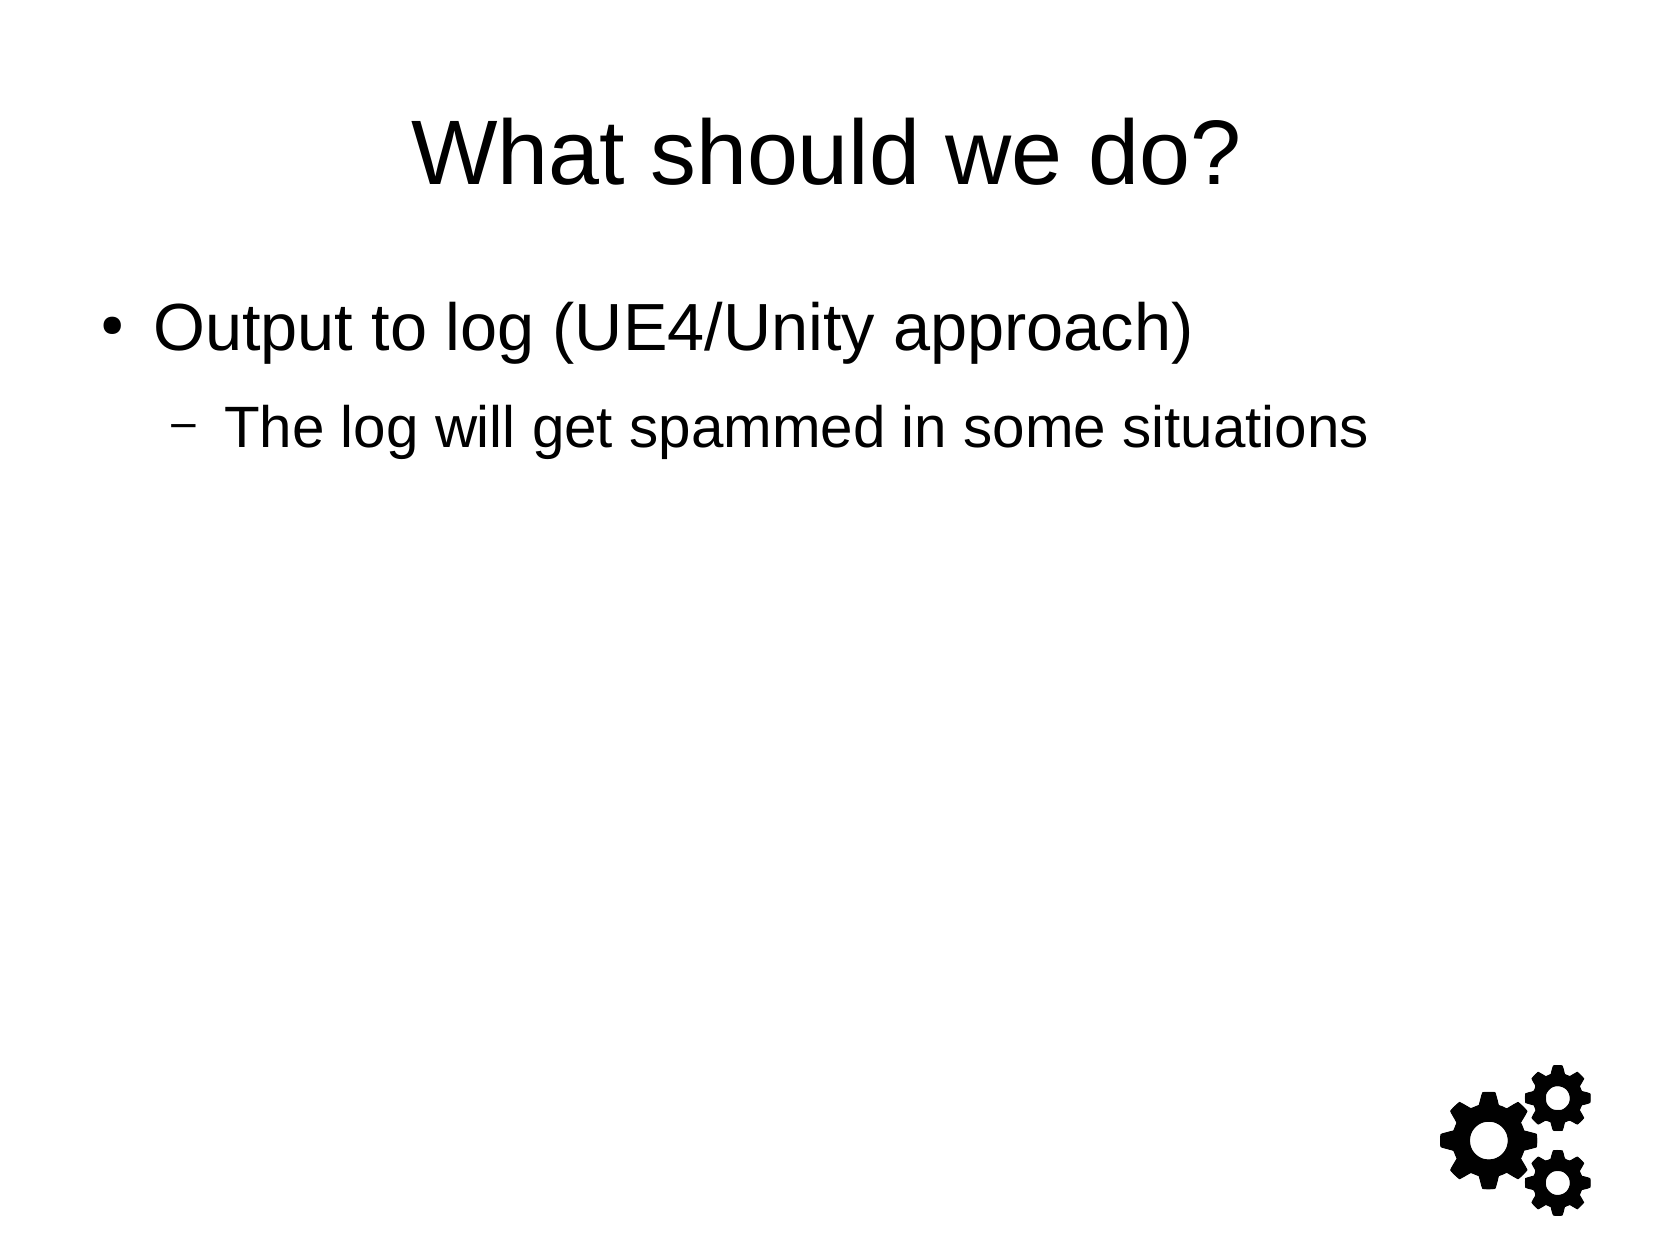

# What should we do?
Output to log (UE4/Unity approach)
The log will get spammed in some situations